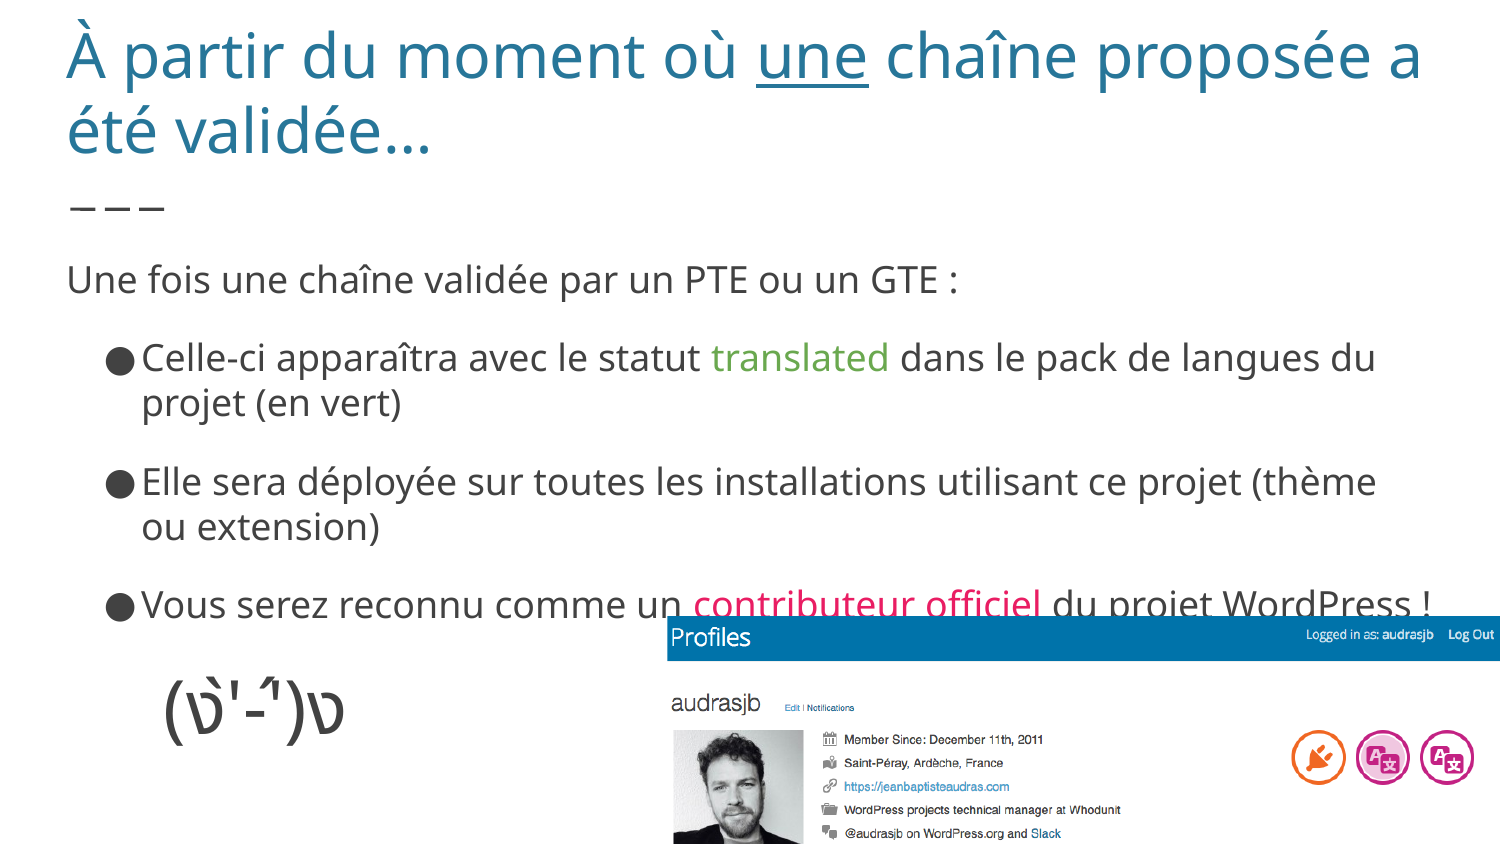

# À partir du moment où une chaîne proposée a été validée…
Une fois une chaîne validée par un PTE ou un GTE :
Celle-ci apparaîtra avec le statut translated dans le pack de langues du projet (en vert)
Elle sera déployée sur toutes les installations utilisant ce projet (thème ou extension)
Vous serez reconnu comme un contributeur officiel du projet WordPress !
 (ง'̀-'́)ง